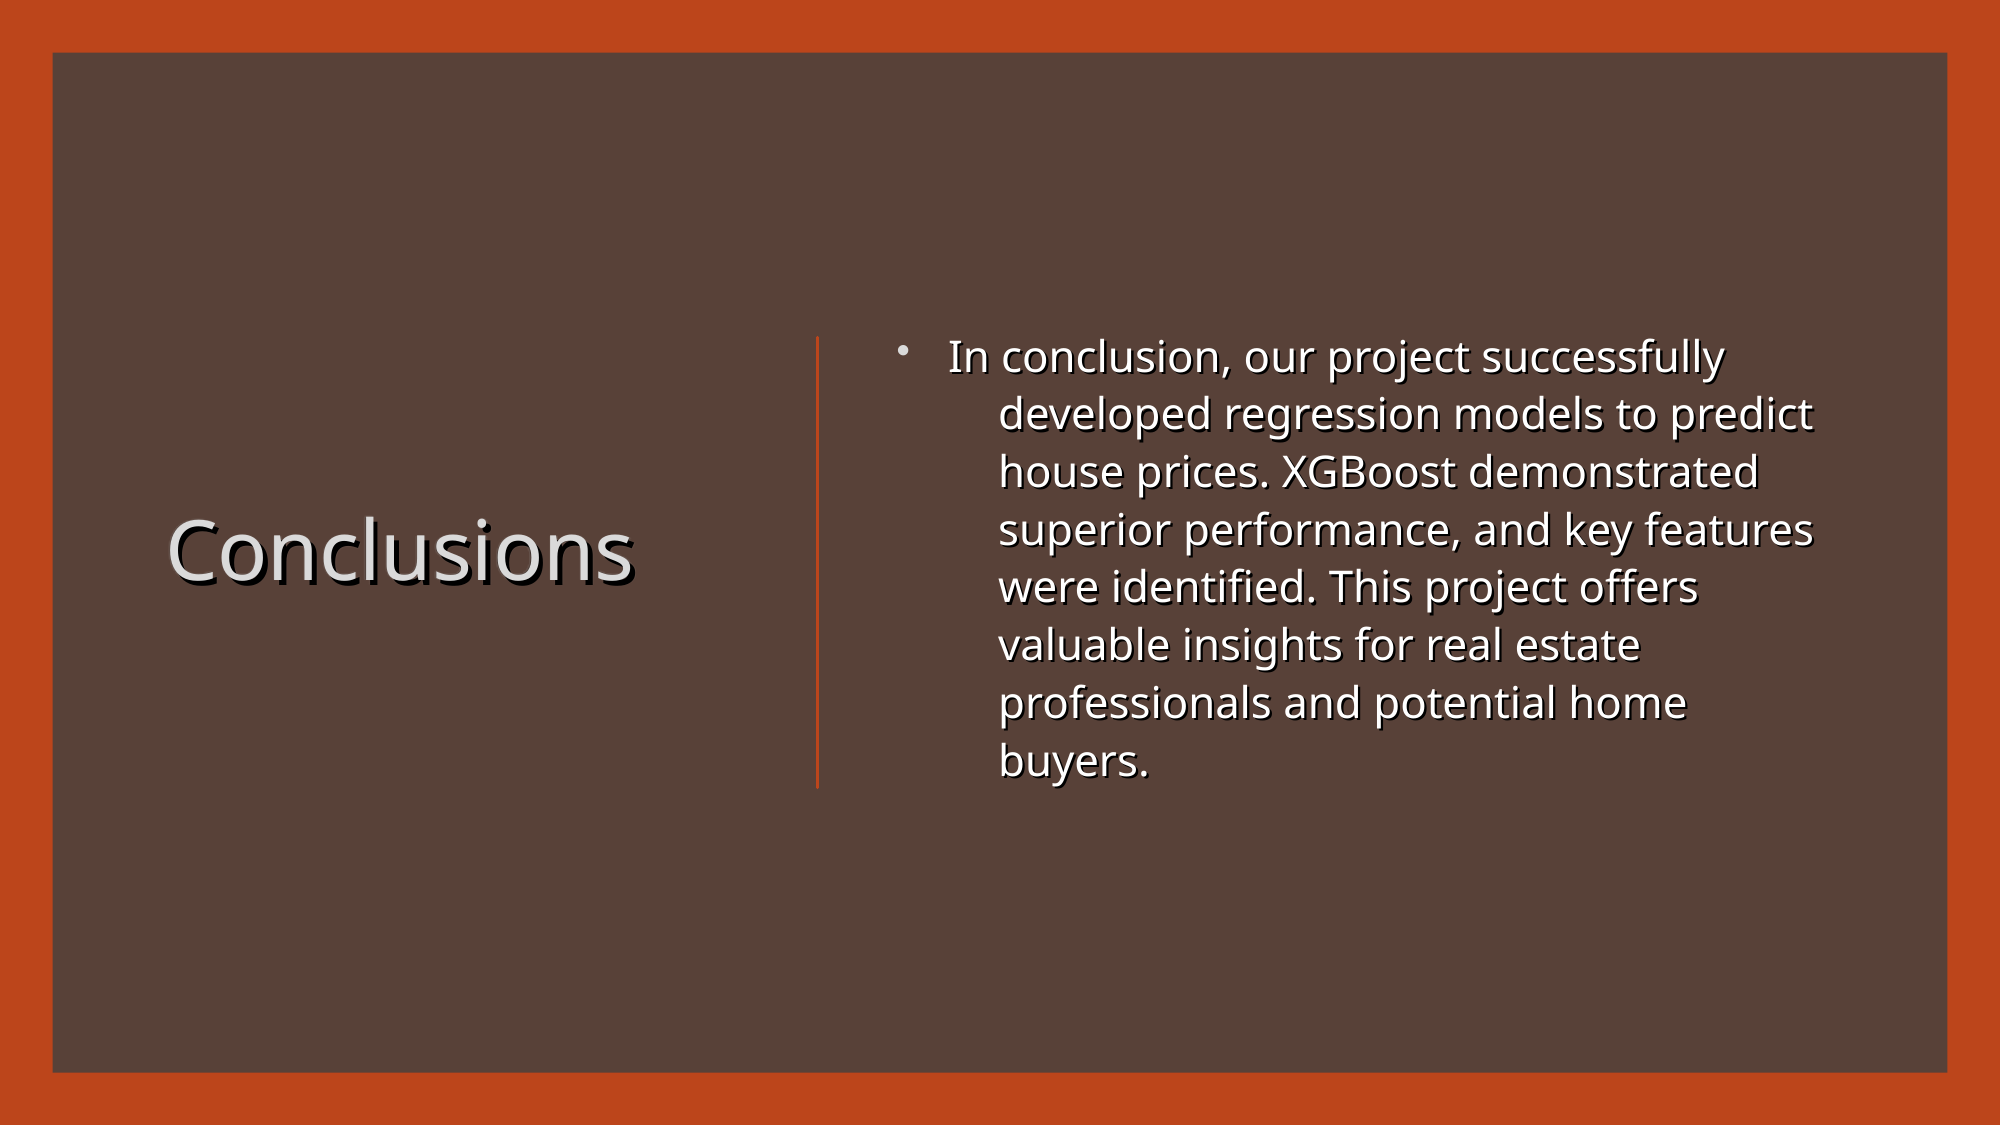

# Conclusions
In conclusion, our project successfully developed regression models to predict house prices. XGBoost demonstrated superior performance, and key features were identified. This project offers valuable insights for real estate professionals and potential home buyers.